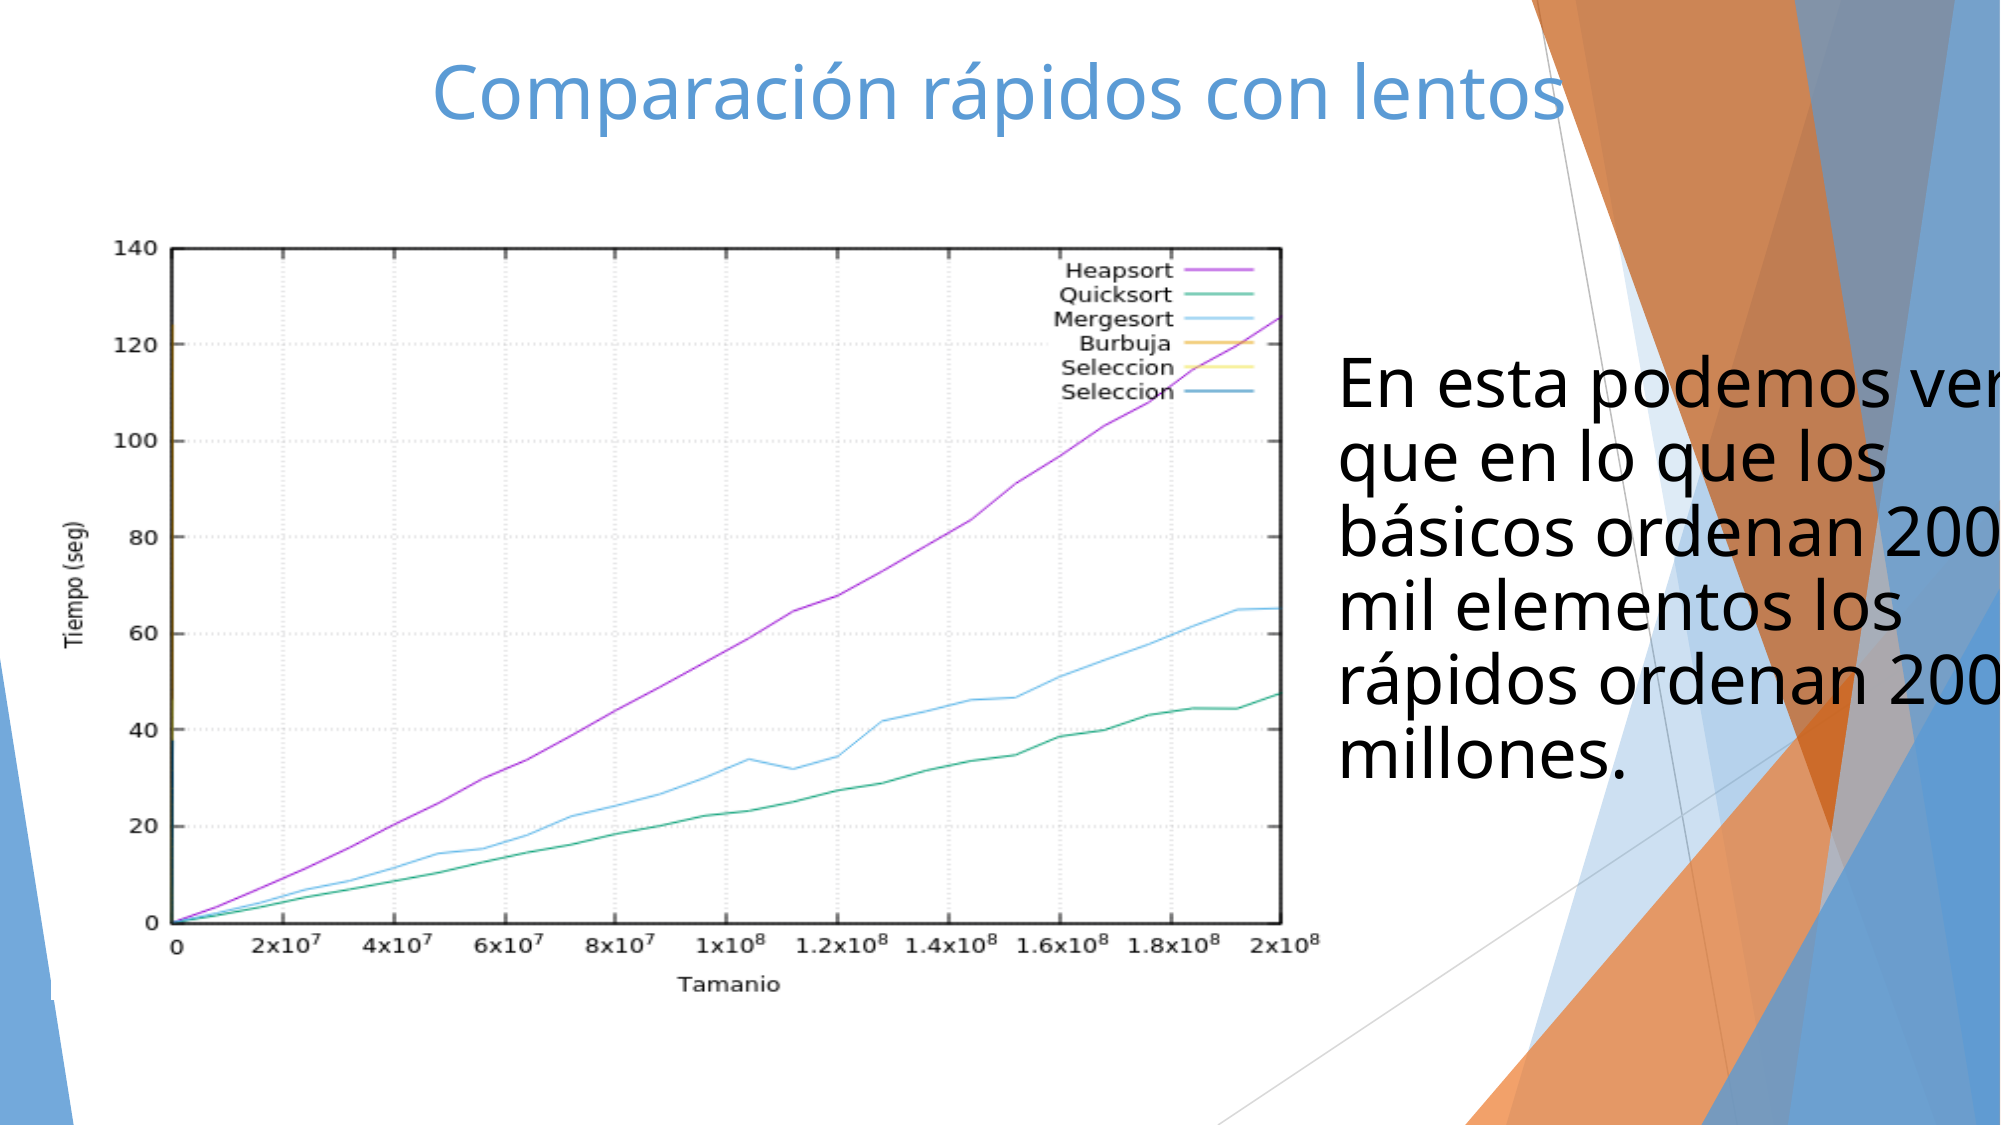

# Comparación rápidos con lentos
En esta podemos ver que en lo que los básicos ordenan 200 mil elementos los rápidos ordenan 200 millones.